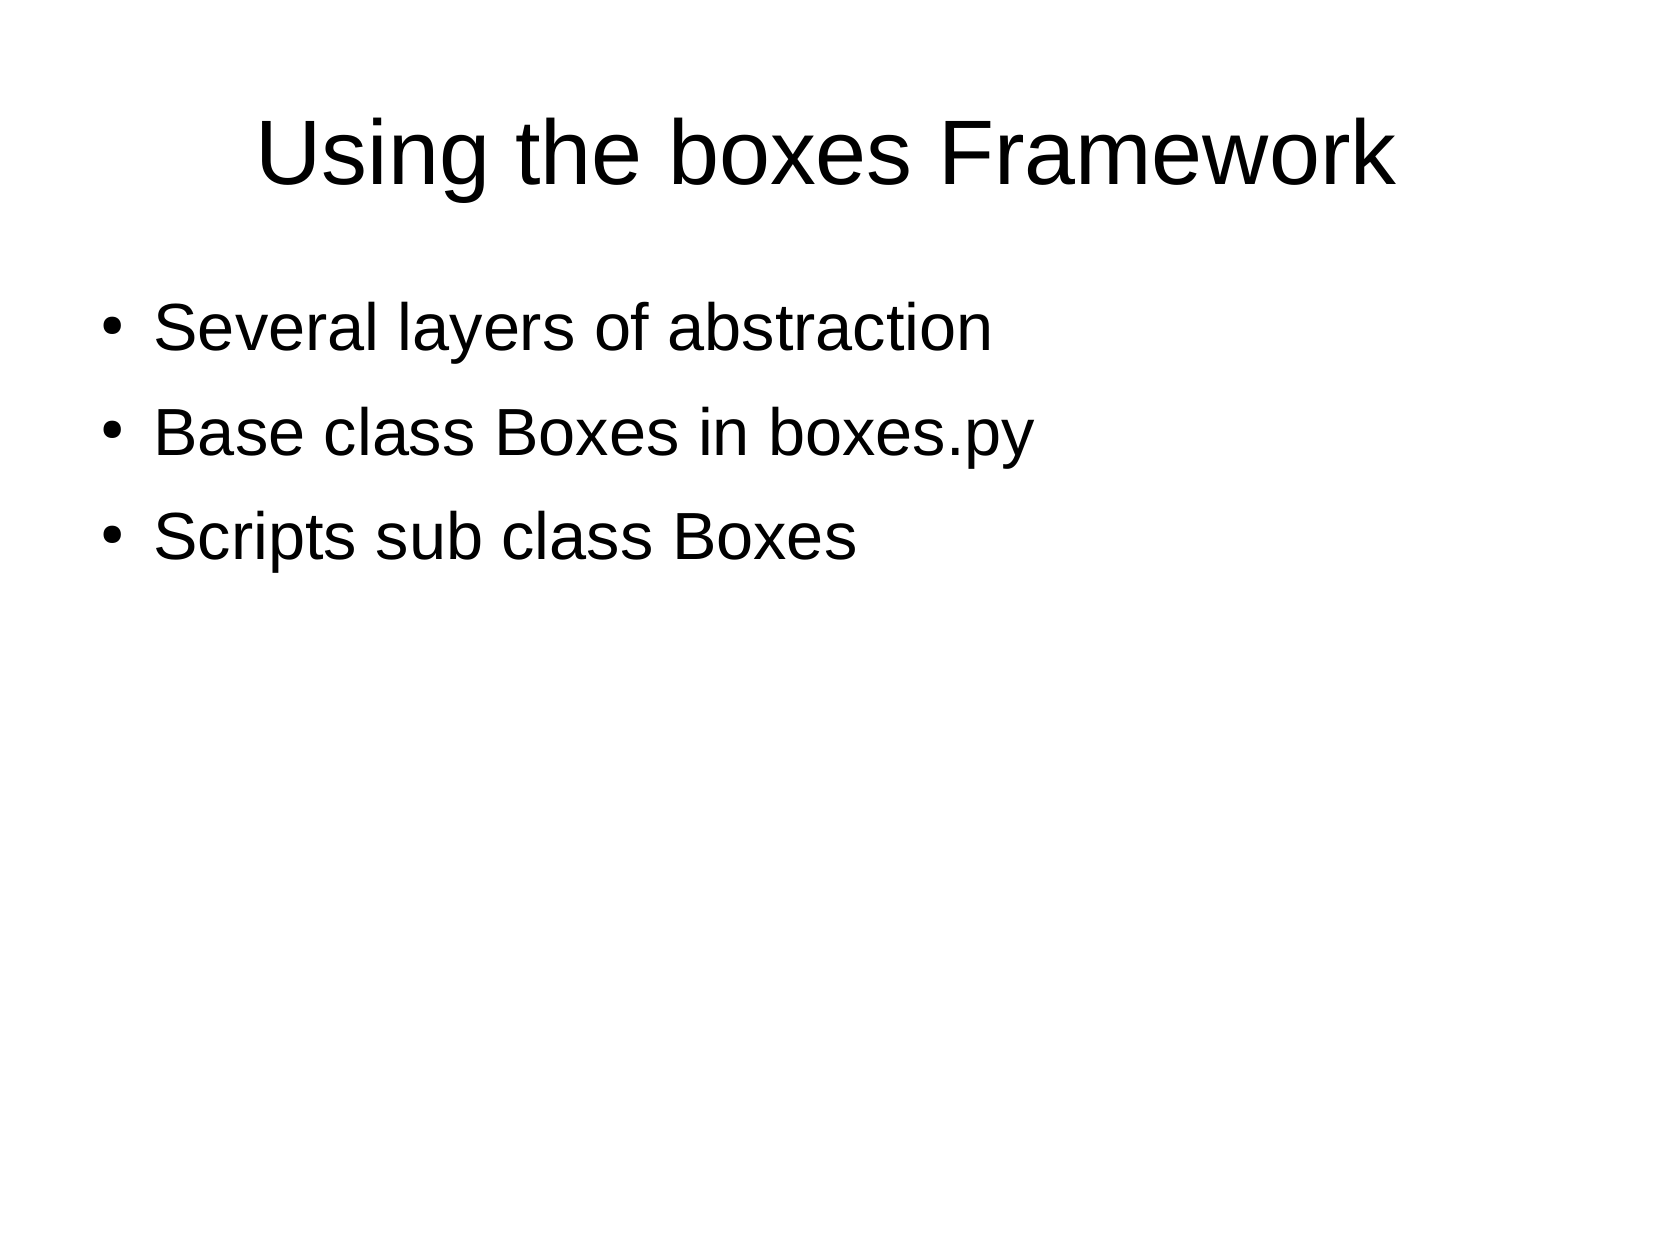

# Using the boxes Framework
Several layers of abstraction
Base class Boxes in boxes.py
Scripts sub class Boxes